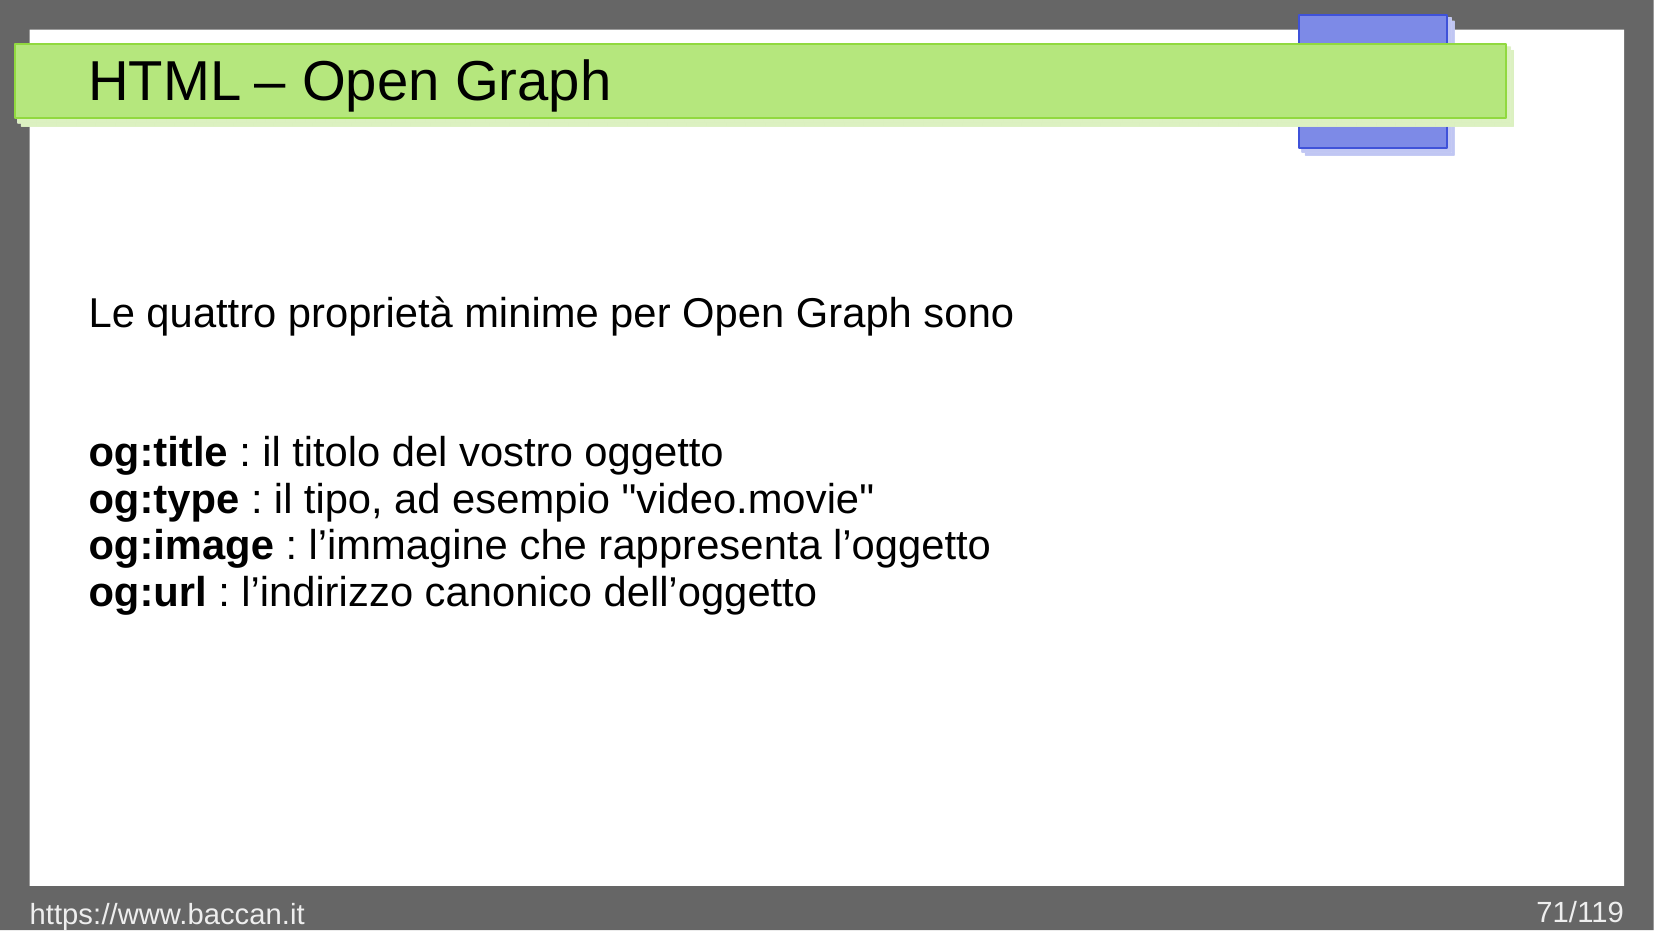

# HTML – Open Graph
Le quattro proprietà minime per Open Graph sono
og:title : il titolo del vostro oggetto
og:type : il tipo, ad esempio "video.movie"
og:image : l’immagine che rappresenta l’oggetto
og:url : l’indirizzo canonico dell’oggetto
71
https://www.baccan.it